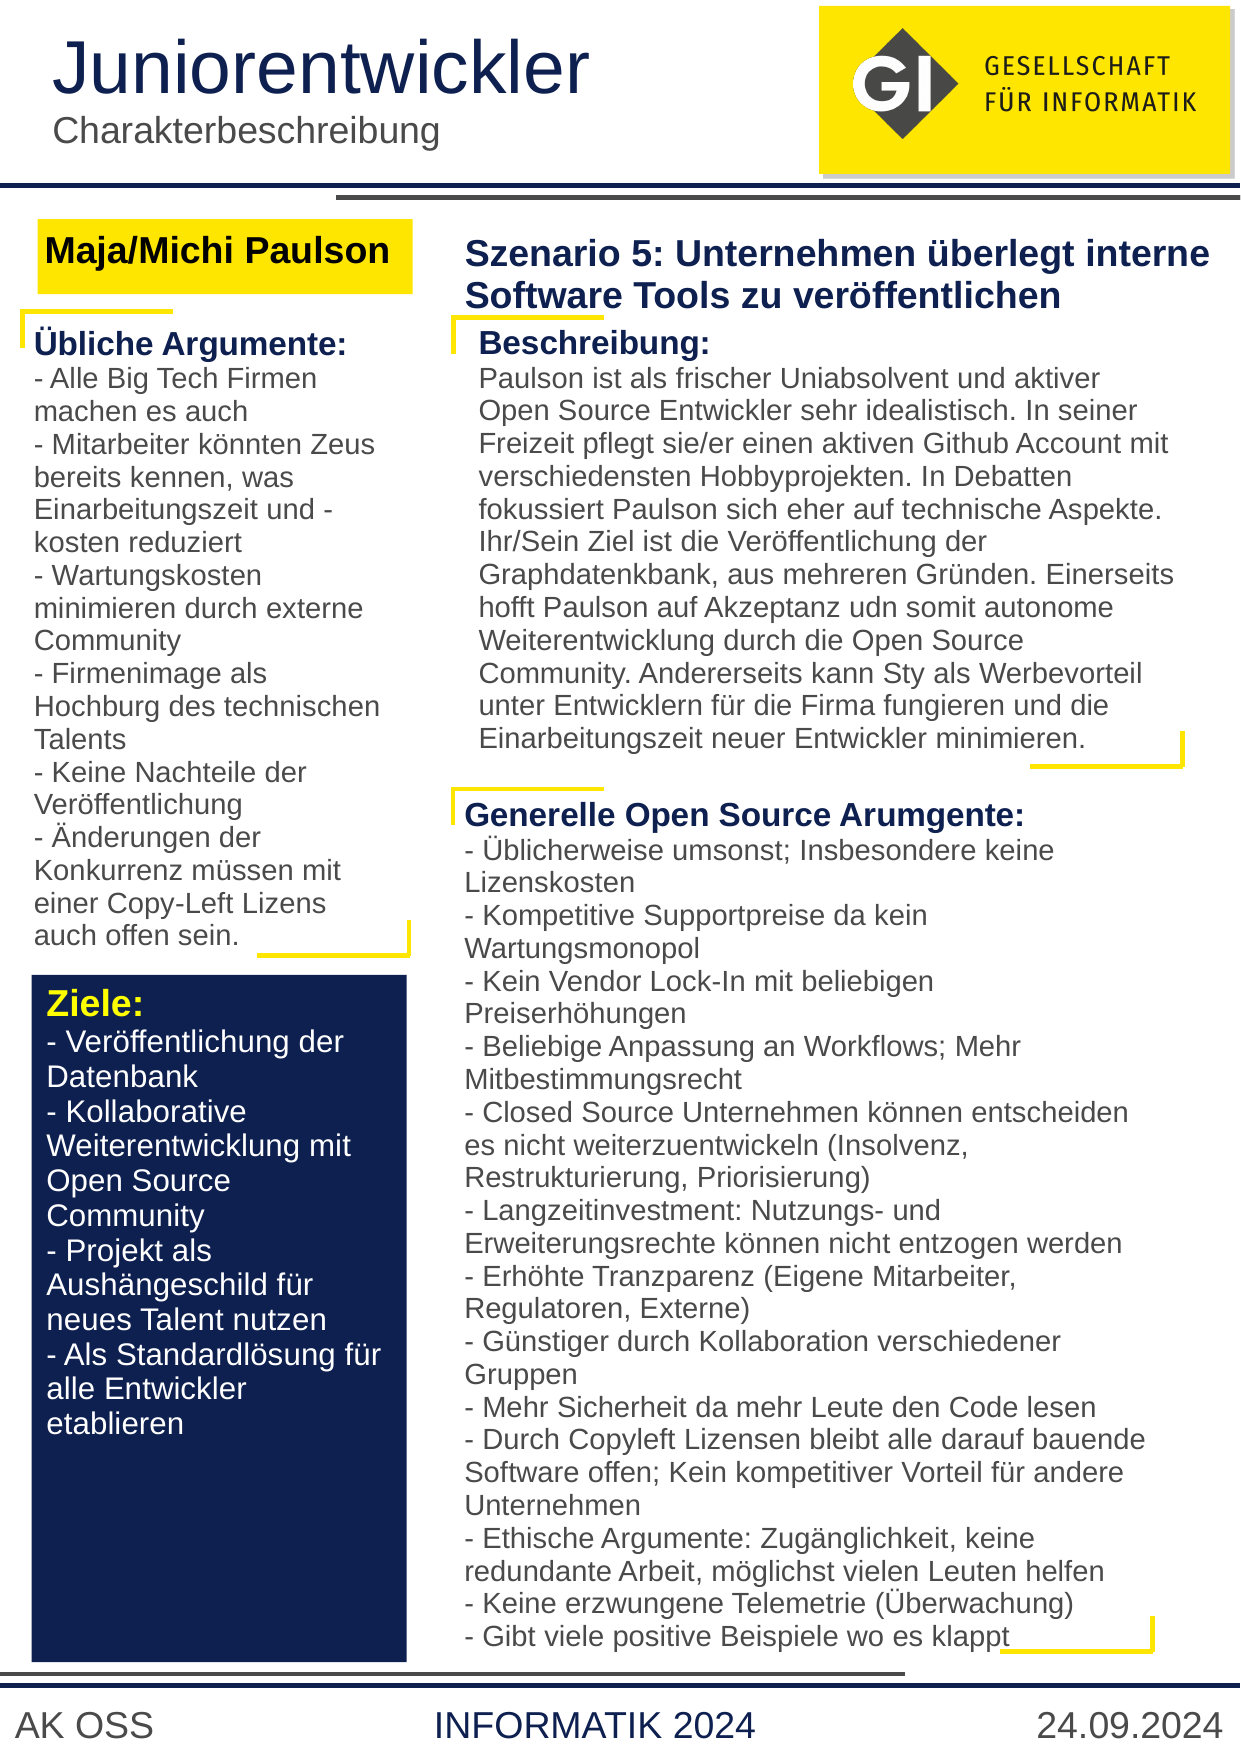

Juniorentwickler
Charakterbeschreibung
Maja/Michi Paulson
Szenario 5: Unternehmen überlegt interne Software Tools zu veröffentlichen
Beschreibung:
Paulson ist als frischer Uniabsolvent und aktiver Open Source Entwickler sehr idealistisch. In seiner Freizeit pflegt sie/er einen aktiven Github Account mit verschiedensten Hobbyprojekten. In Debatten fokussiert Paulson sich eher auf technische Aspekte.
Ihr/Sein Ziel ist die Veröffentlichung der Graphdatenkbank, aus mehreren Gründen. Einerseits hofft Paulson auf Akzeptanz udn somit autonome Weiterentwicklung durch die Open Source Community. Andererseits kann Sty als Werbevorteil unter Entwicklern für die Firma fungieren und die Einarbeitungszeit neuer Entwickler minimieren.
Übliche Argumente:
- Alle Big Tech Firmen machen es auch
- Mitarbeiter könnten Zeus bereits kennen, was Einarbeitungszeit und -kosten reduziert
- Wartungskosten minimieren durch externe Community
- Firmenimage als Hochburg des technischen Talents
- Keine Nachteile der Veröffentlichung
- Änderungen der Konkurrenz müssen mit einer Copy-Left Lizens auch offen sein.
Generelle Open Source Arumgente:
- Üblicherweise umsonst; Insbesondere keine Lizenskosten
- Kompetitive Supportpreise da kein Wartungsmonopol
- Kein Vendor Lock-In mit beliebigen Preiserhöhungen
- Beliebige Anpassung an Workflows; Mehr Mitbestimmungsrecht
- Closed Source Unternehmen können entscheiden es nicht weiterzuentwickeln (Insolvenz, Restrukturierung, Priorisierung)
- Langzeitinvestment: Nutzungs- und Erweiterungsrechte können nicht entzogen werden
- Erhöhte Tranzparenz (Eigene Mitarbeiter, Regulatoren, Externe)
- Günstiger durch Kollaboration verschiedener Gruppen
- Mehr Sicherheit da mehr Leute den Code lesen
- Durch Copyleft Lizensen bleibt alle darauf bauende Software offen; Kein kompetitiver Vorteil für andere Unternehmen
- Ethische Argumente: Zugänglichkeit, keine redundante Arbeit, möglichst vielen Leuten helfen
- Keine erzwungene Telemetrie (Überwachung)
- Gibt viele positive Beispiele wo es klappt
Ziele:
- Veröffentlichung der Datenbank
- Kollaborative Weiterentwicklung mit Open Source Community
- Projekt als Aushängeschild für neues Talent nutzen
- Als Standardlösung für alle Entwickler etablieren
AK OSS
INFORMATIK 2024
24.09.2024